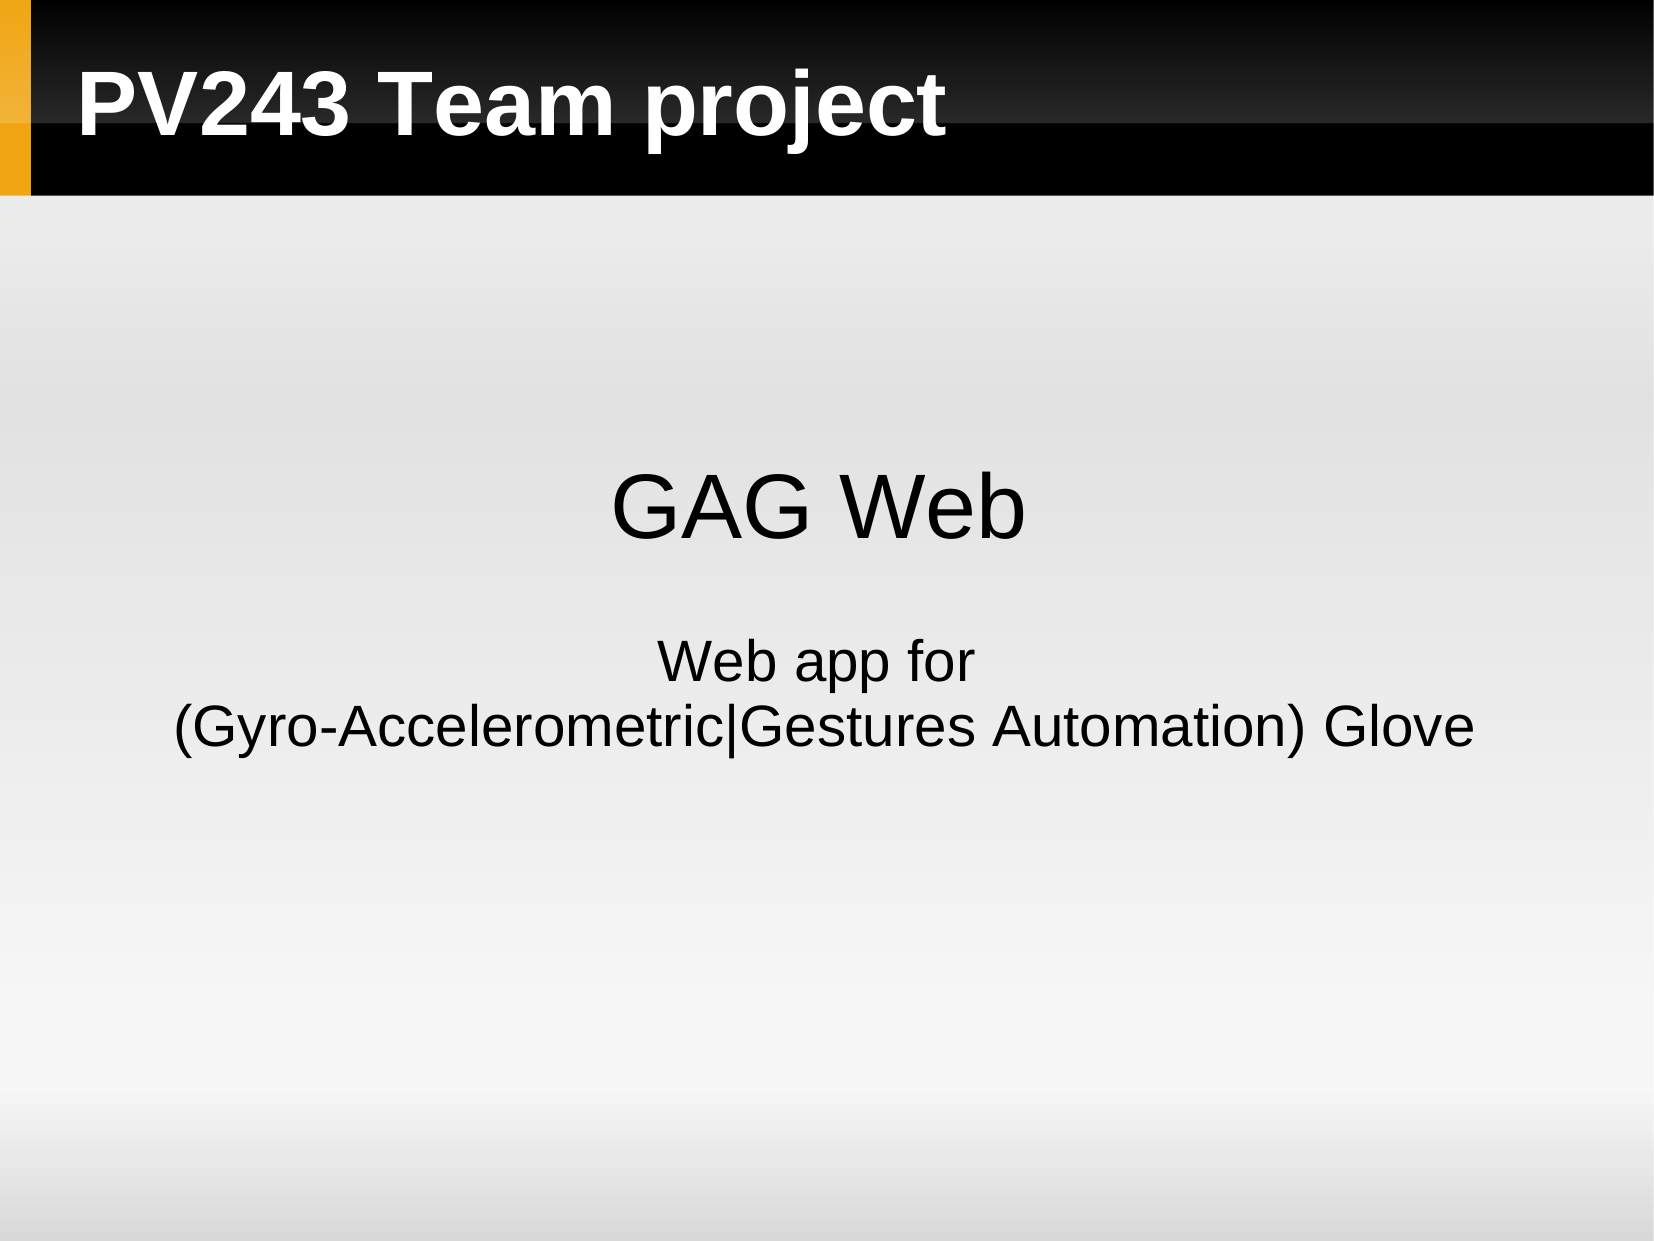

# PV243 Team project
GAG Web
Web app for
(Gyro-Accelerometric|Gestures Automation) Glove